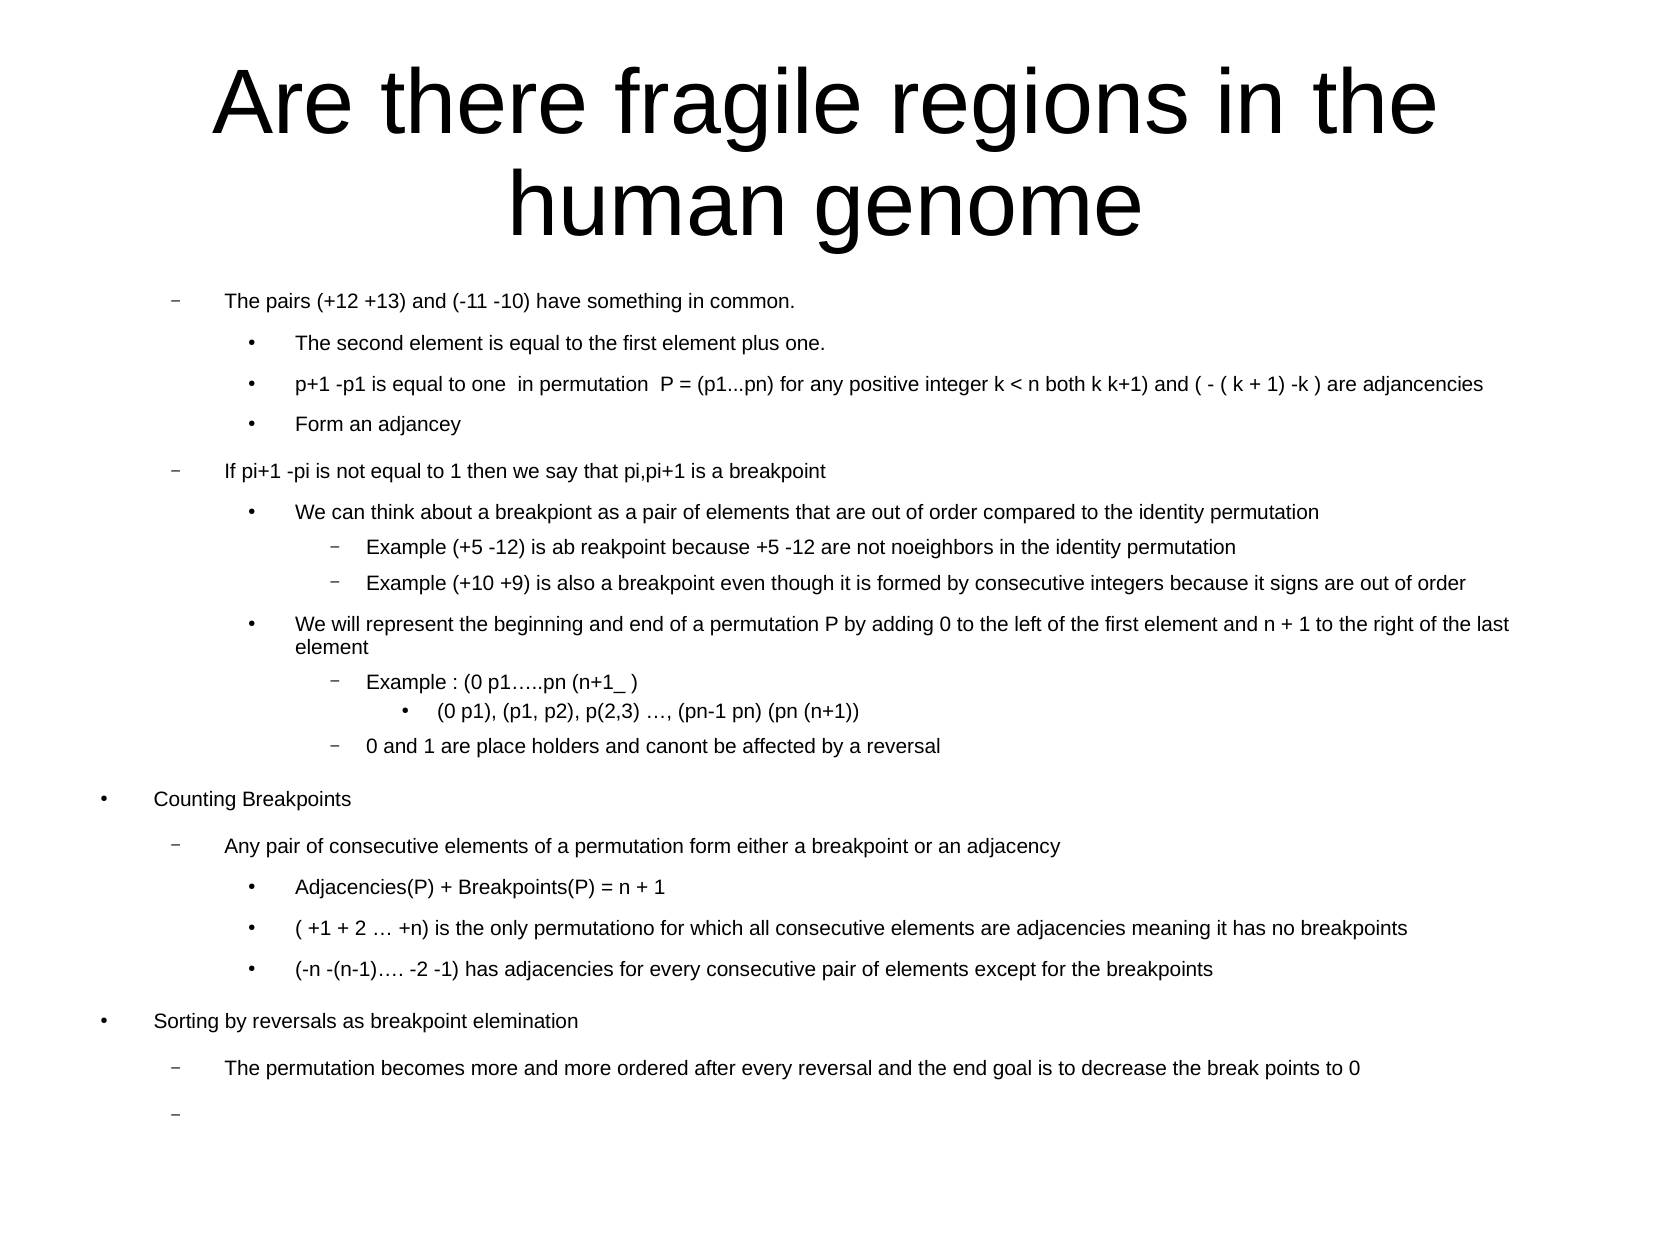

# Are there fragile regions in the human genome
The pairs (+12 +13) and (-11 -10) have something in common.
The second element is equal to the first element plus one.
p+1 -p1 is equal to one in permutation P = (p1...pn) for any positive integer k < n both k k+1) and ( - ( k + 1) -k ) are adjancencies
Form an adjancey
If pi+1 -pi is not equal to 1 then we say that pi,pi+1 is a breakpoint
We can think about a breakpiont as a pair of elements that are out of order compared to the identity permutation
Example (+5 -12) is ab reakpoint because +5 -12 are not noeighbors in the identity permutation
Example (+10 +9) is also a breakpoint even though it is formed by consecutive integers because it signs are out of order
We will represent the beginning and end of a permutation P by adding 0 to the left of the first element and n + 1 to the right of the last element
Example : (0 p1…..pn (n+1_ )
(0 p1), (p1, p2), p(2,3) …, (pn-1 pn) (pn (n+1))
0 and 1 are place holders and canont be affected by a reversal
Counting Breakpoints
Any pair of consecutive elements of a permutation form either a breakpoint or an adjacency
Adjacencies(P) + Breakpoints(P) = n + 1
( +1 + 2 … +n) is the only permutationo for which all consecutive elements are adjacencies meaning it has no breakpoints
(-n -(n-1)…. -2 -1) has adjacencies for every consecutive pair of elements except for the breakpoints
Sorting by reversals as breakpoint elemination
The permutation becomes more and more ordered after every reversal and the end goal is to decrease the break points to 0